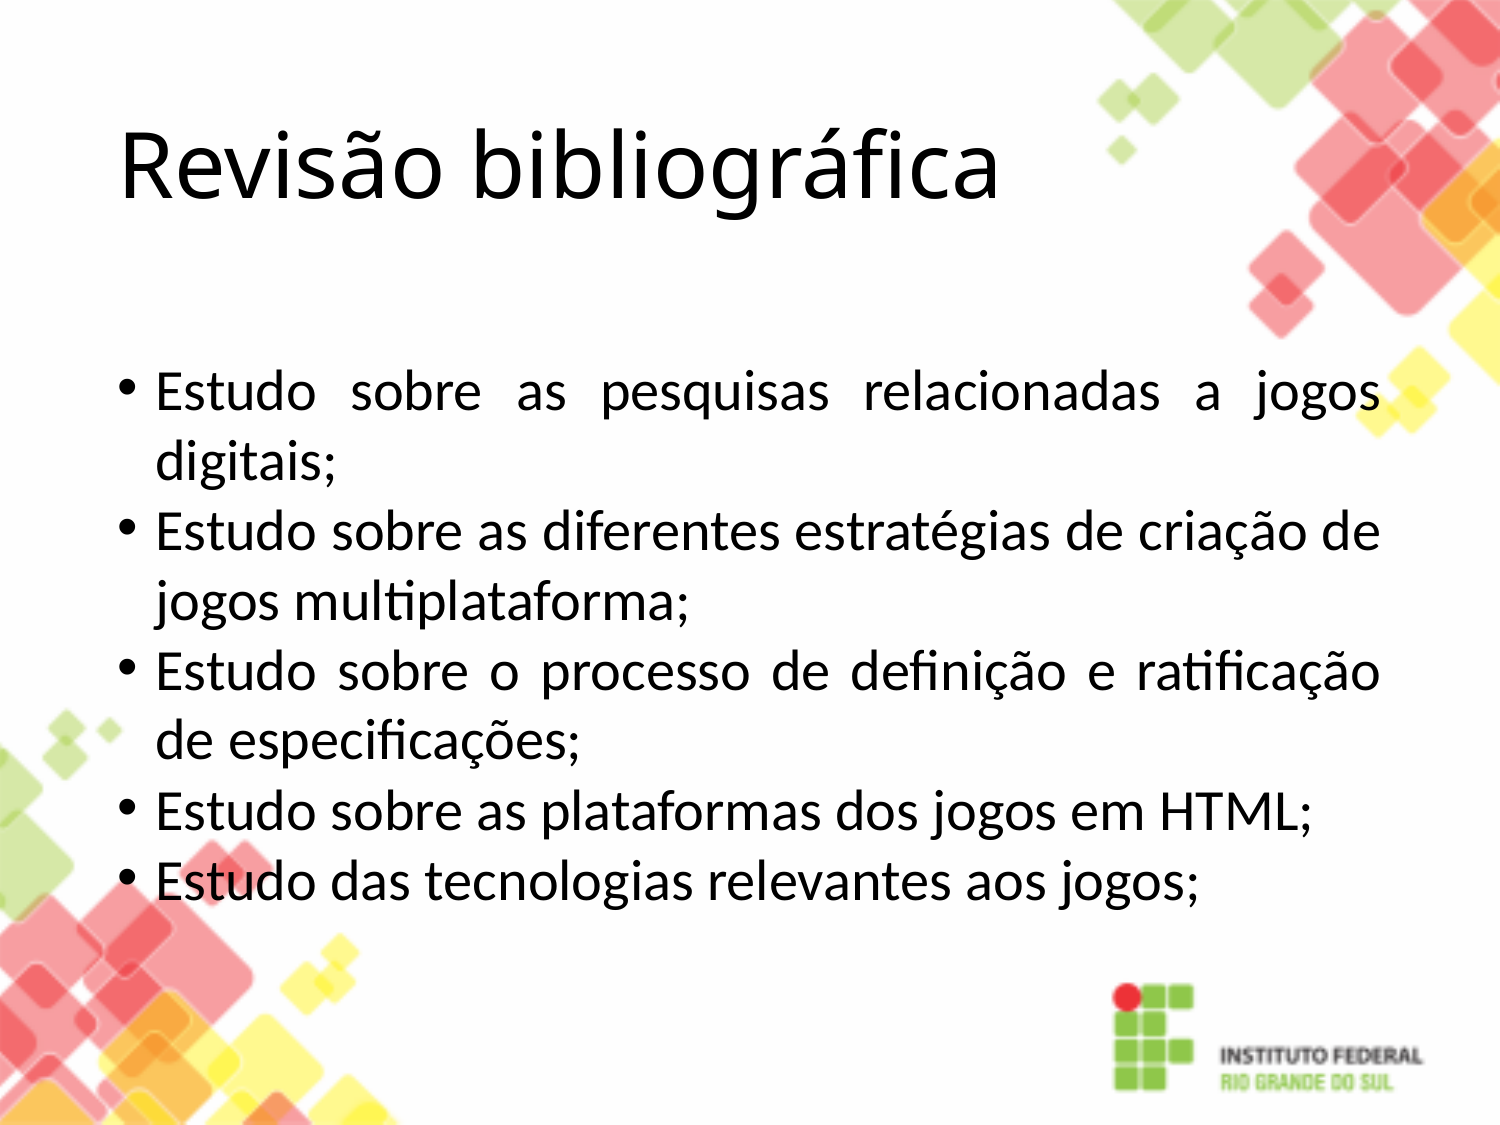

Revisão bibliográfica
Estudo sobre as pesquisas relacionadas a jogos digitais;
Estudo sobre as diferentes estratégias de criação de jogos multiplataforma;
Estudo sobre o processo de definição e ratificação de especificações;
Estudo sobre as plataformas dos jogos em HTML;
Estudo das tecnologias relevantes aos jogos;